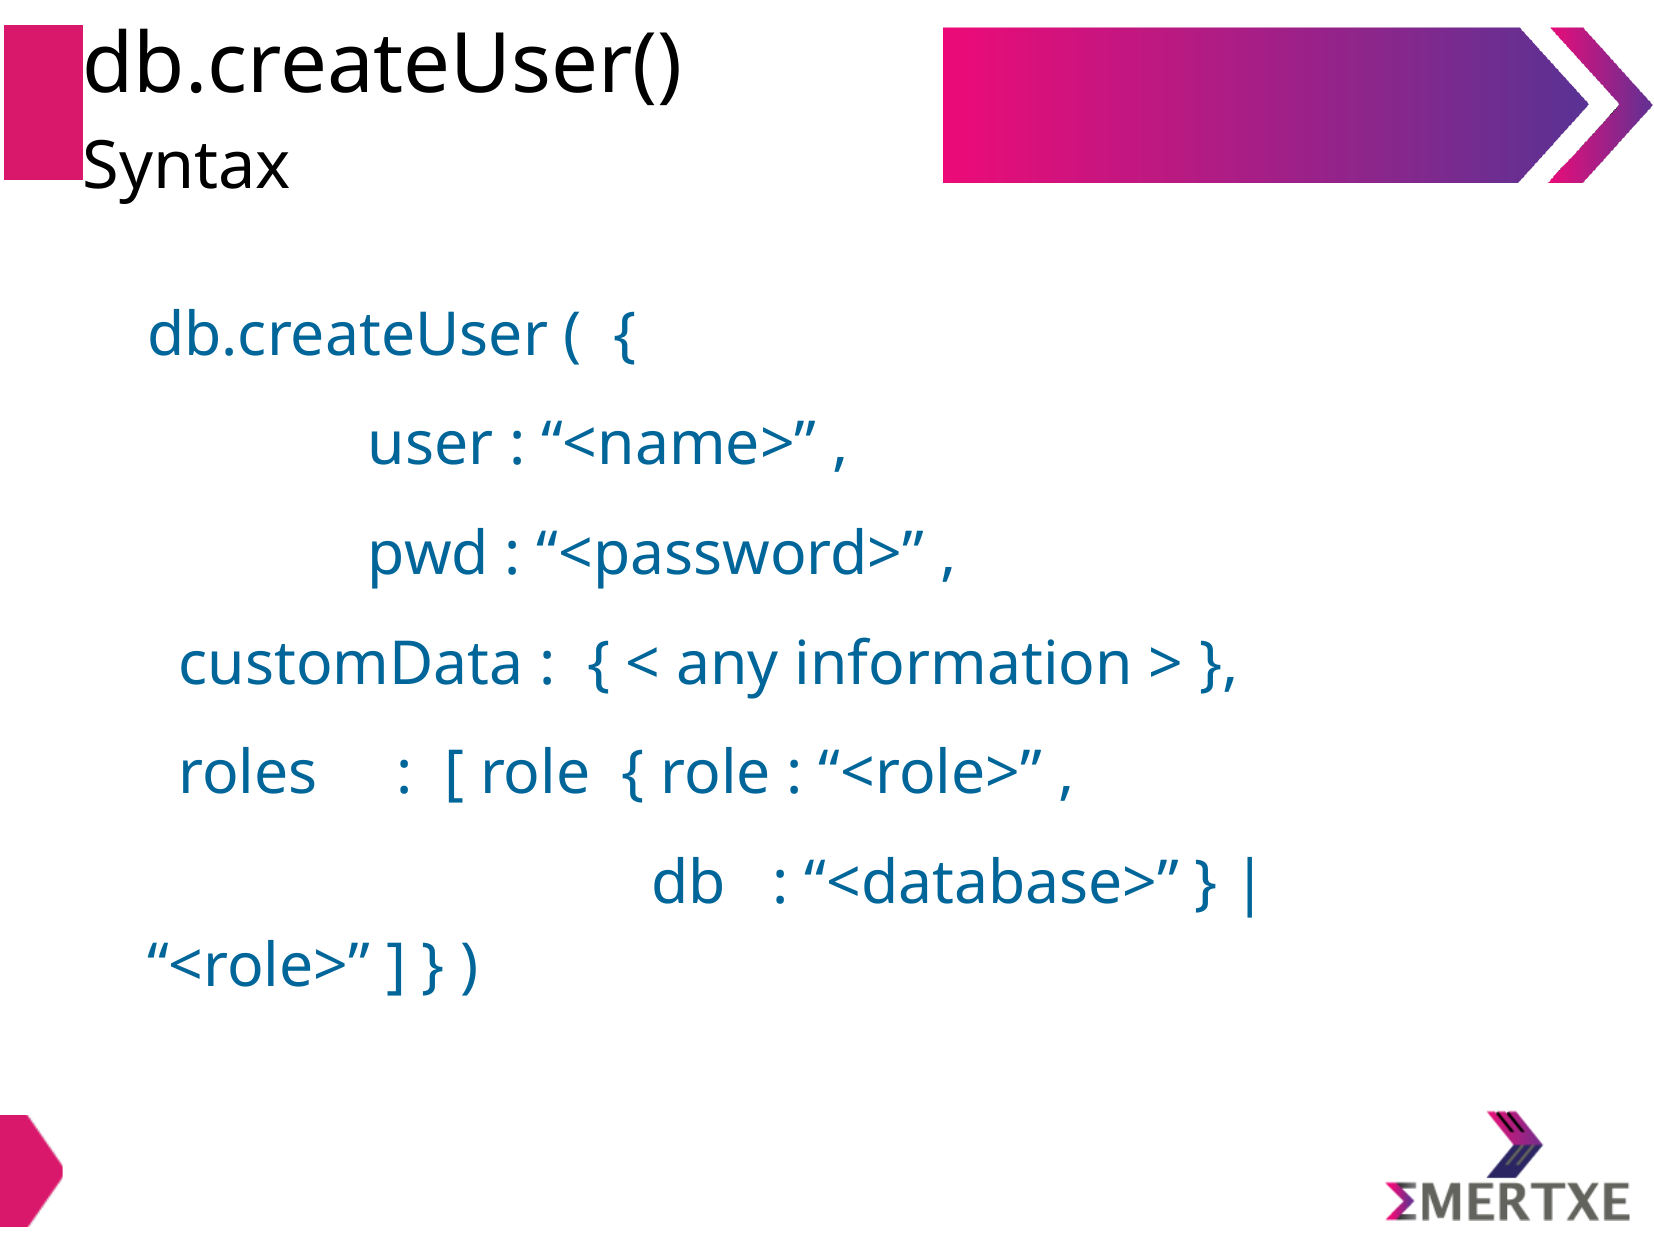

# db.createUser() Syntax
db.createUser ( {
 user : “<name>” ,
 pwd : “<password>” ,
 customData : { < any information > },
 roles : [ role { role : “<role>” ,
 db : “<database>” } | “<role>” ] } )